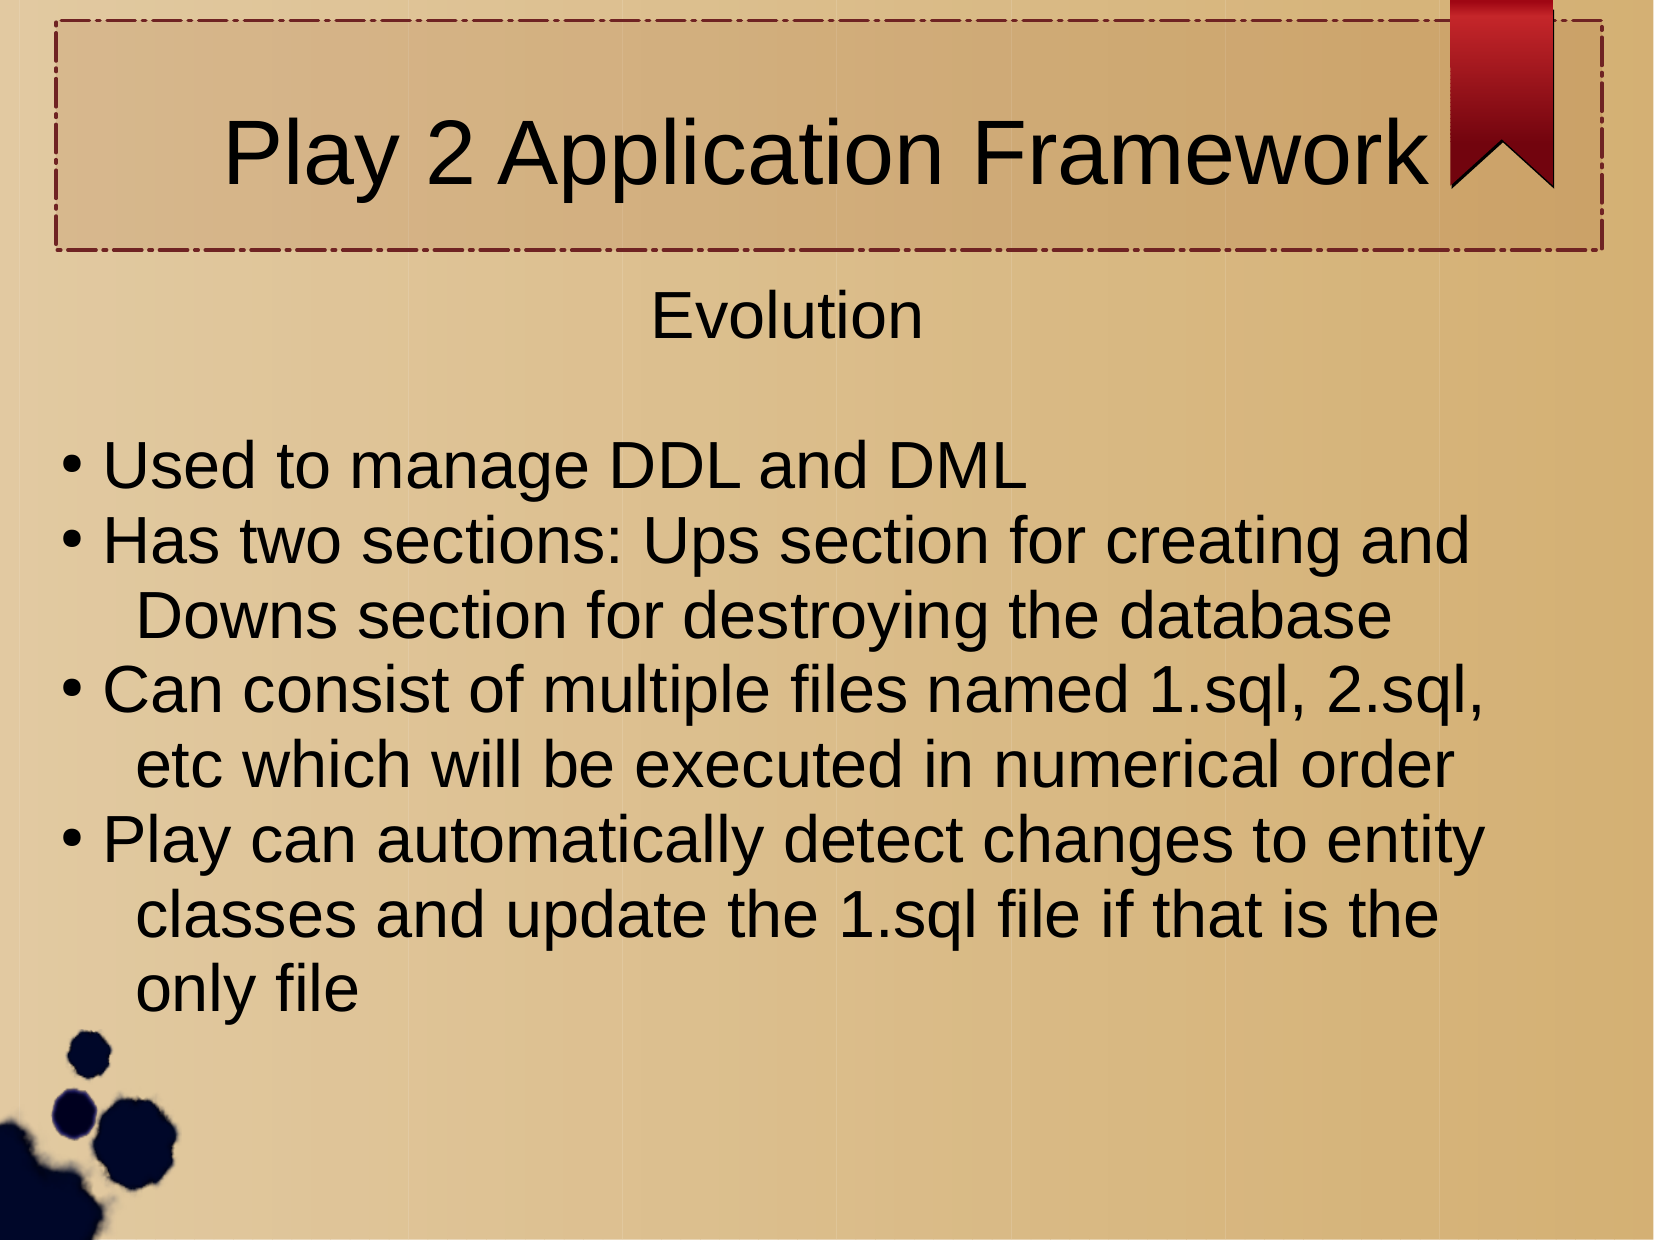

# Play 2 Application Framework
Evolution
 Used to manage DDL and DML
 Has two sections: Ups section for creating and 	Downs section for destroying the database
 Can consist of multiple files named 1.sql, 2.sql, 	etc which will be executed in numerical order
 Play can automatically detect changes to entity 	classes and update the 1.sql file if that is the 		only file